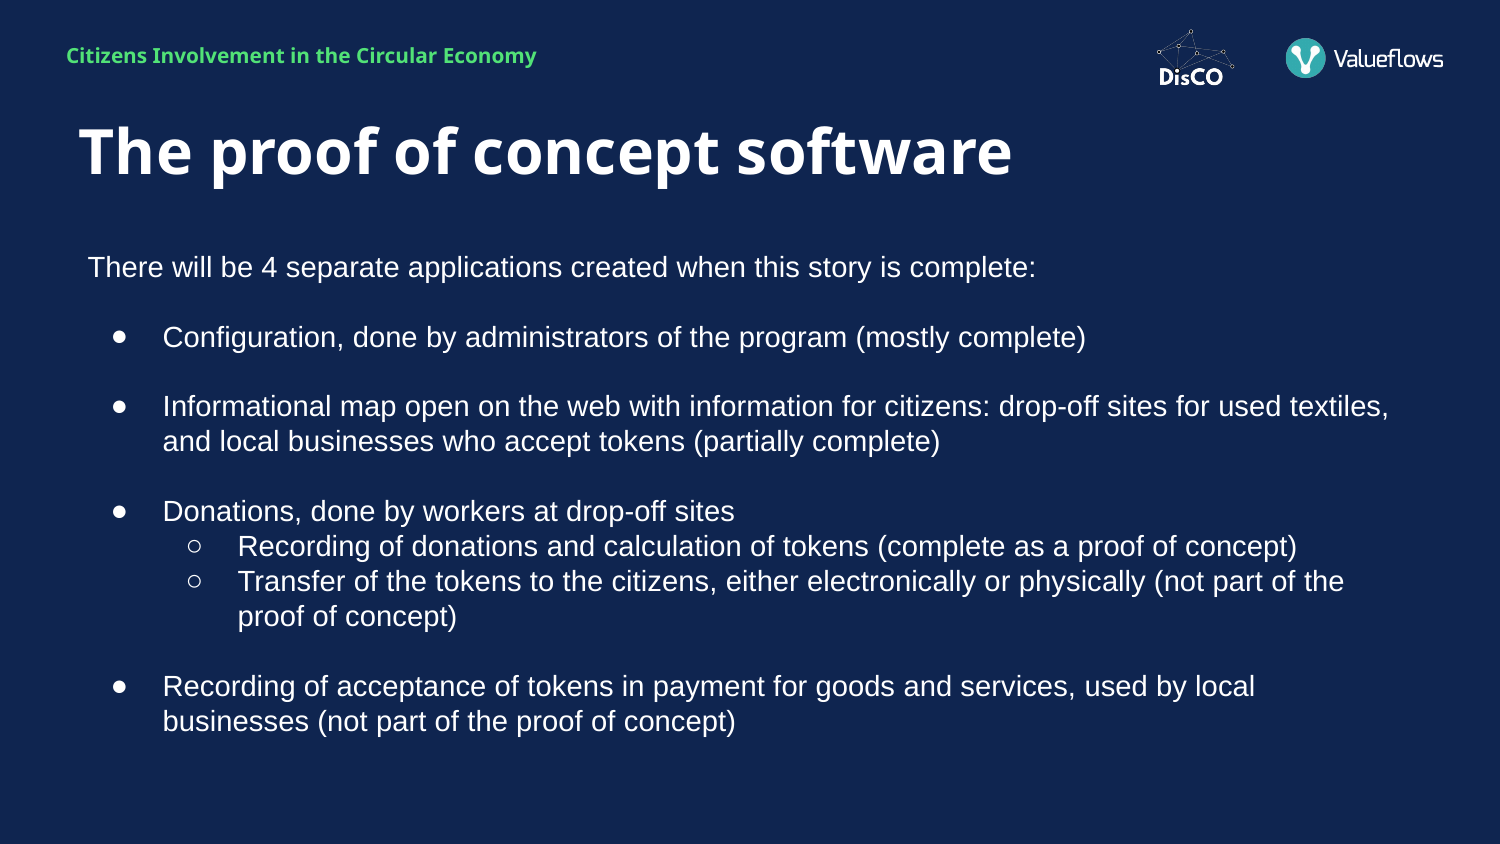

The proof of concept software
# There will be 4 separate applications created when this story is complete:
Configuration, done by administrators of the program (mostly complete)
Informational map open on the web with information for citizens: drop-off sites for used textiles, and local businesses who accept tokens (partially complete)
Donations, done by workers at drop-off sites
Recording of donations and calculation of tokens (complete as a proof of concept)
Transfer of the tokens to the citizens, either electronically or physically (not part of the proof of concept)
Recording of acceptance of tokens in payment for goods and services, used by local businesses (not part of the proof of concept)